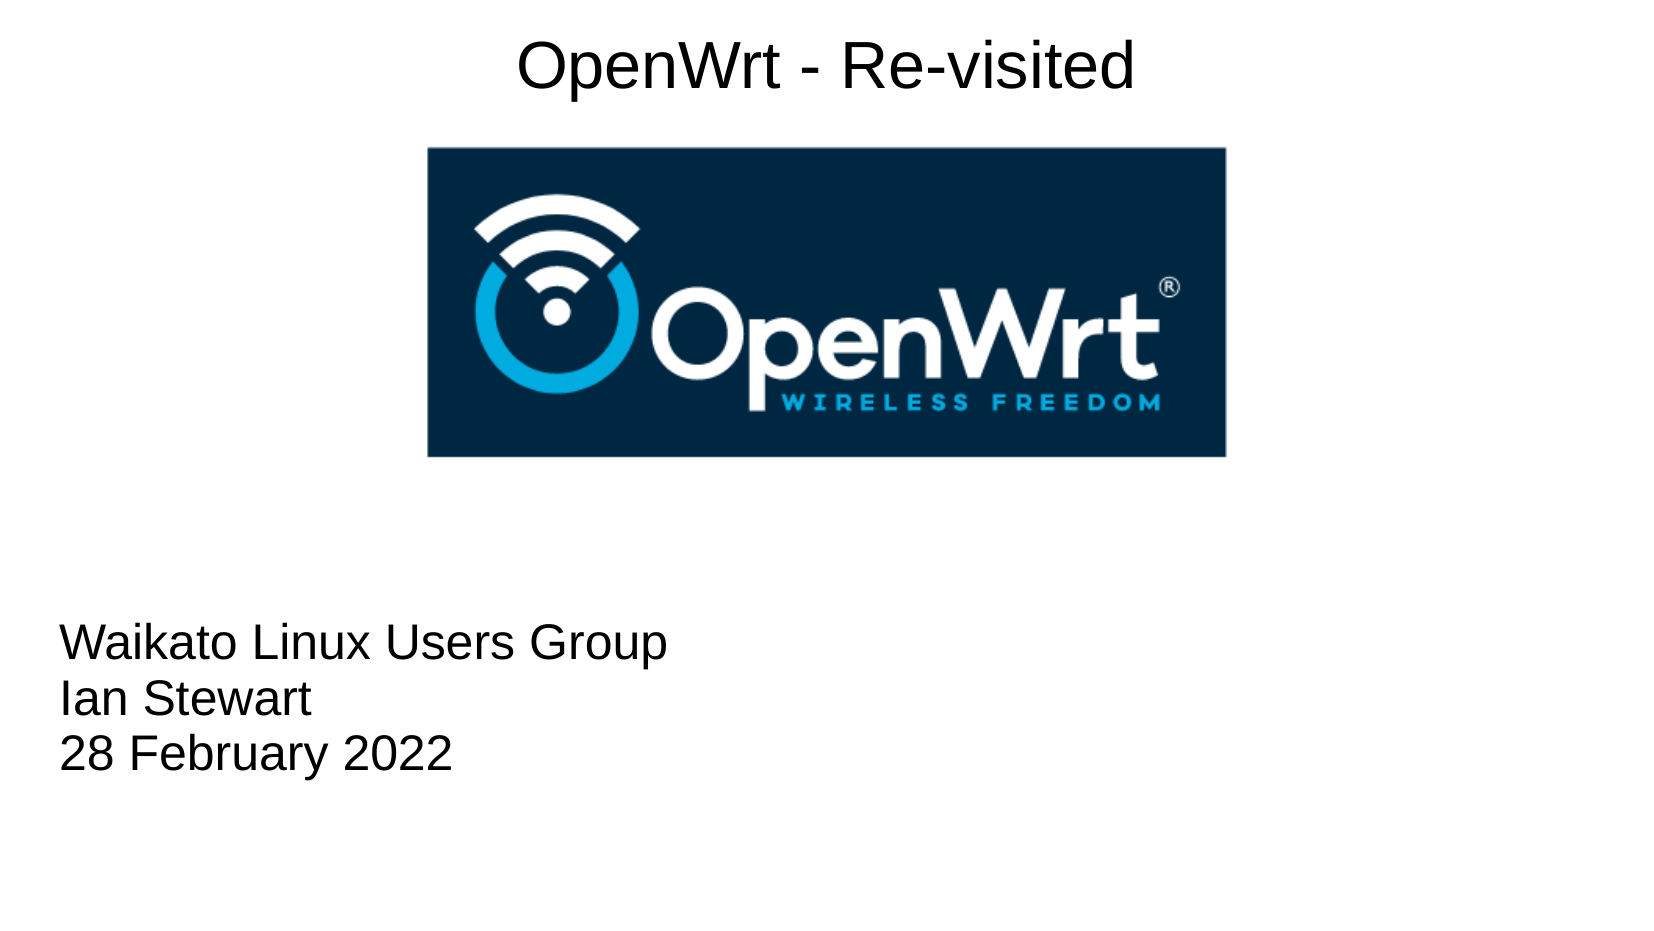

# OpenWrt - Re-visited
Waikato Linux Users Group
Ian Stewart
28 February 2022